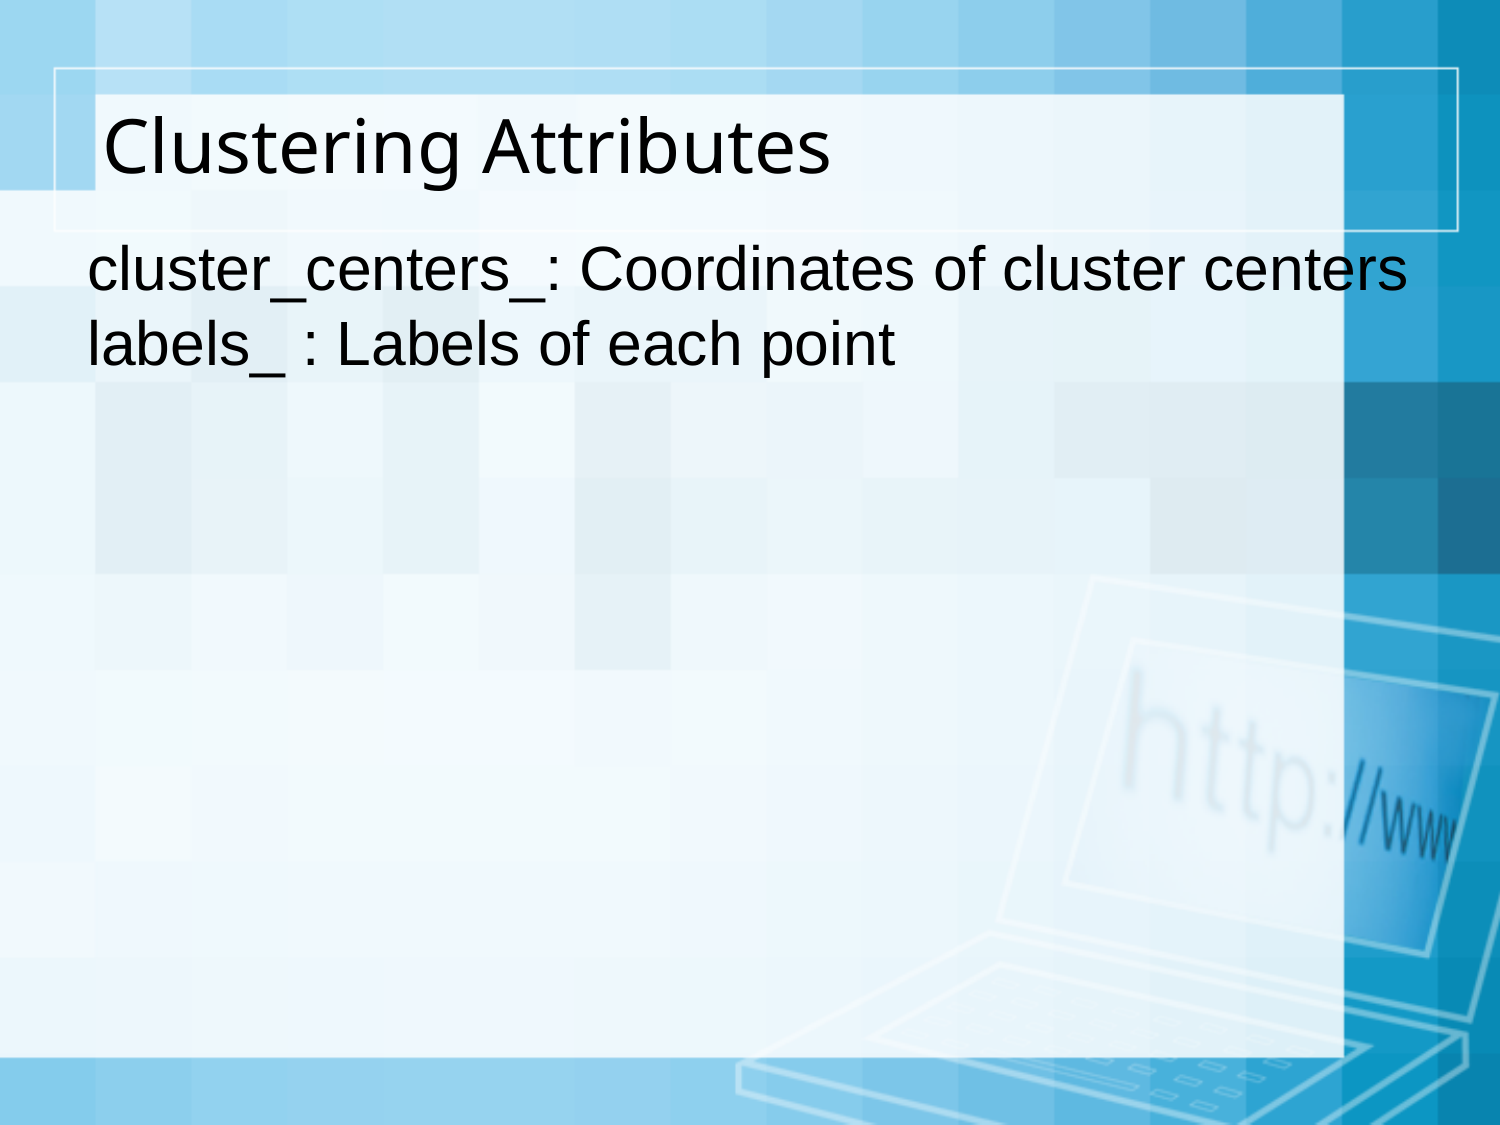

# Clustering Attributes
cluster_centers_: Coordinates of cluster centers
labels_ : Labels of each point